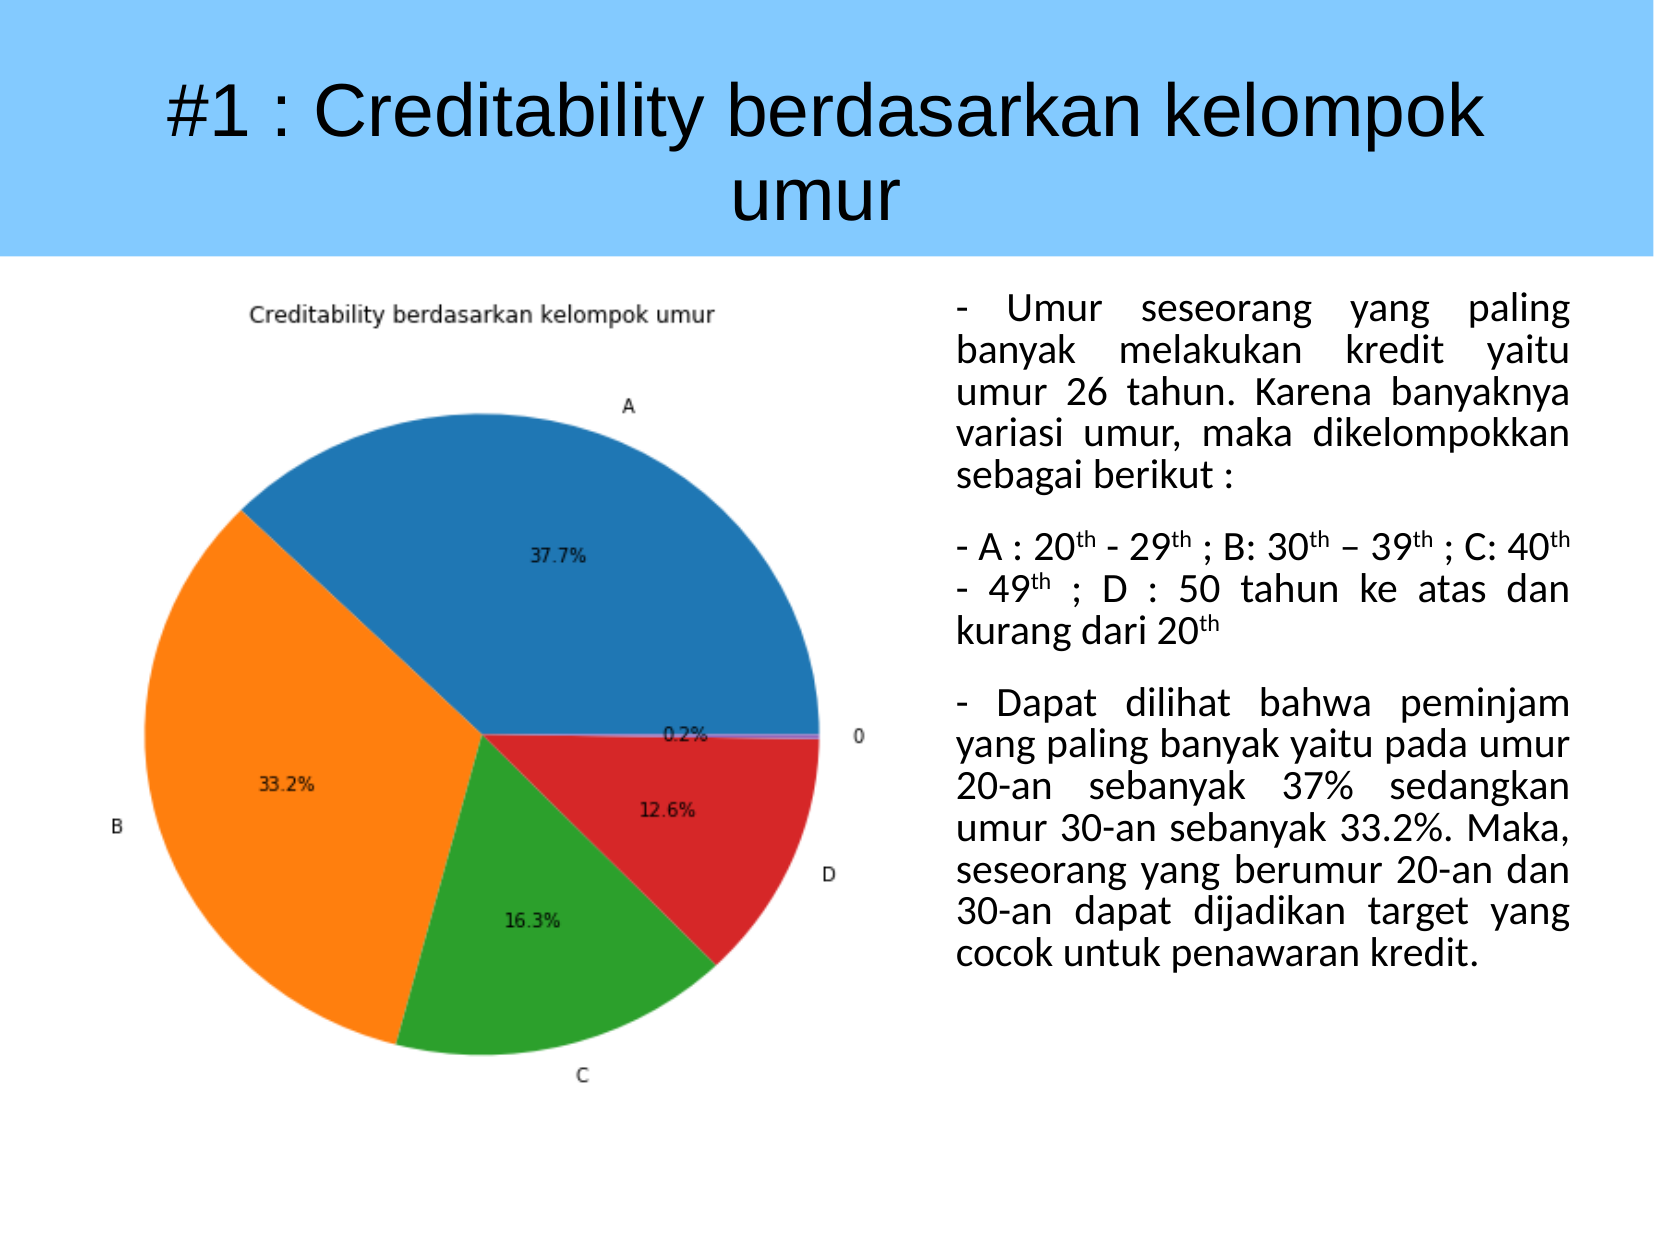

#1 : Creditability berdasarkan kelompok umur
# - Umur seseorang yang paling banyak melakukan kredit yaitu umur 26 tahun. Karena banyaknya variasi umur, maka dikelompokkan sebagai berikut :
- A : 20th - 29th ; B: 30th – 39th ; C: 40th - 49th ; D : 50 tahun ke atas dan kurang dari 20th
- Dapat dilihat bahwa peminjam yang paling banyak yaitu pada umur 20-an sebanyak 37% sedangkan umur 30-an sebanyak 33.2%. Maka, seseorang yang berumur 20-an dan 30-an dapat dijadikan target yang cocok untuk penawaran kredit.